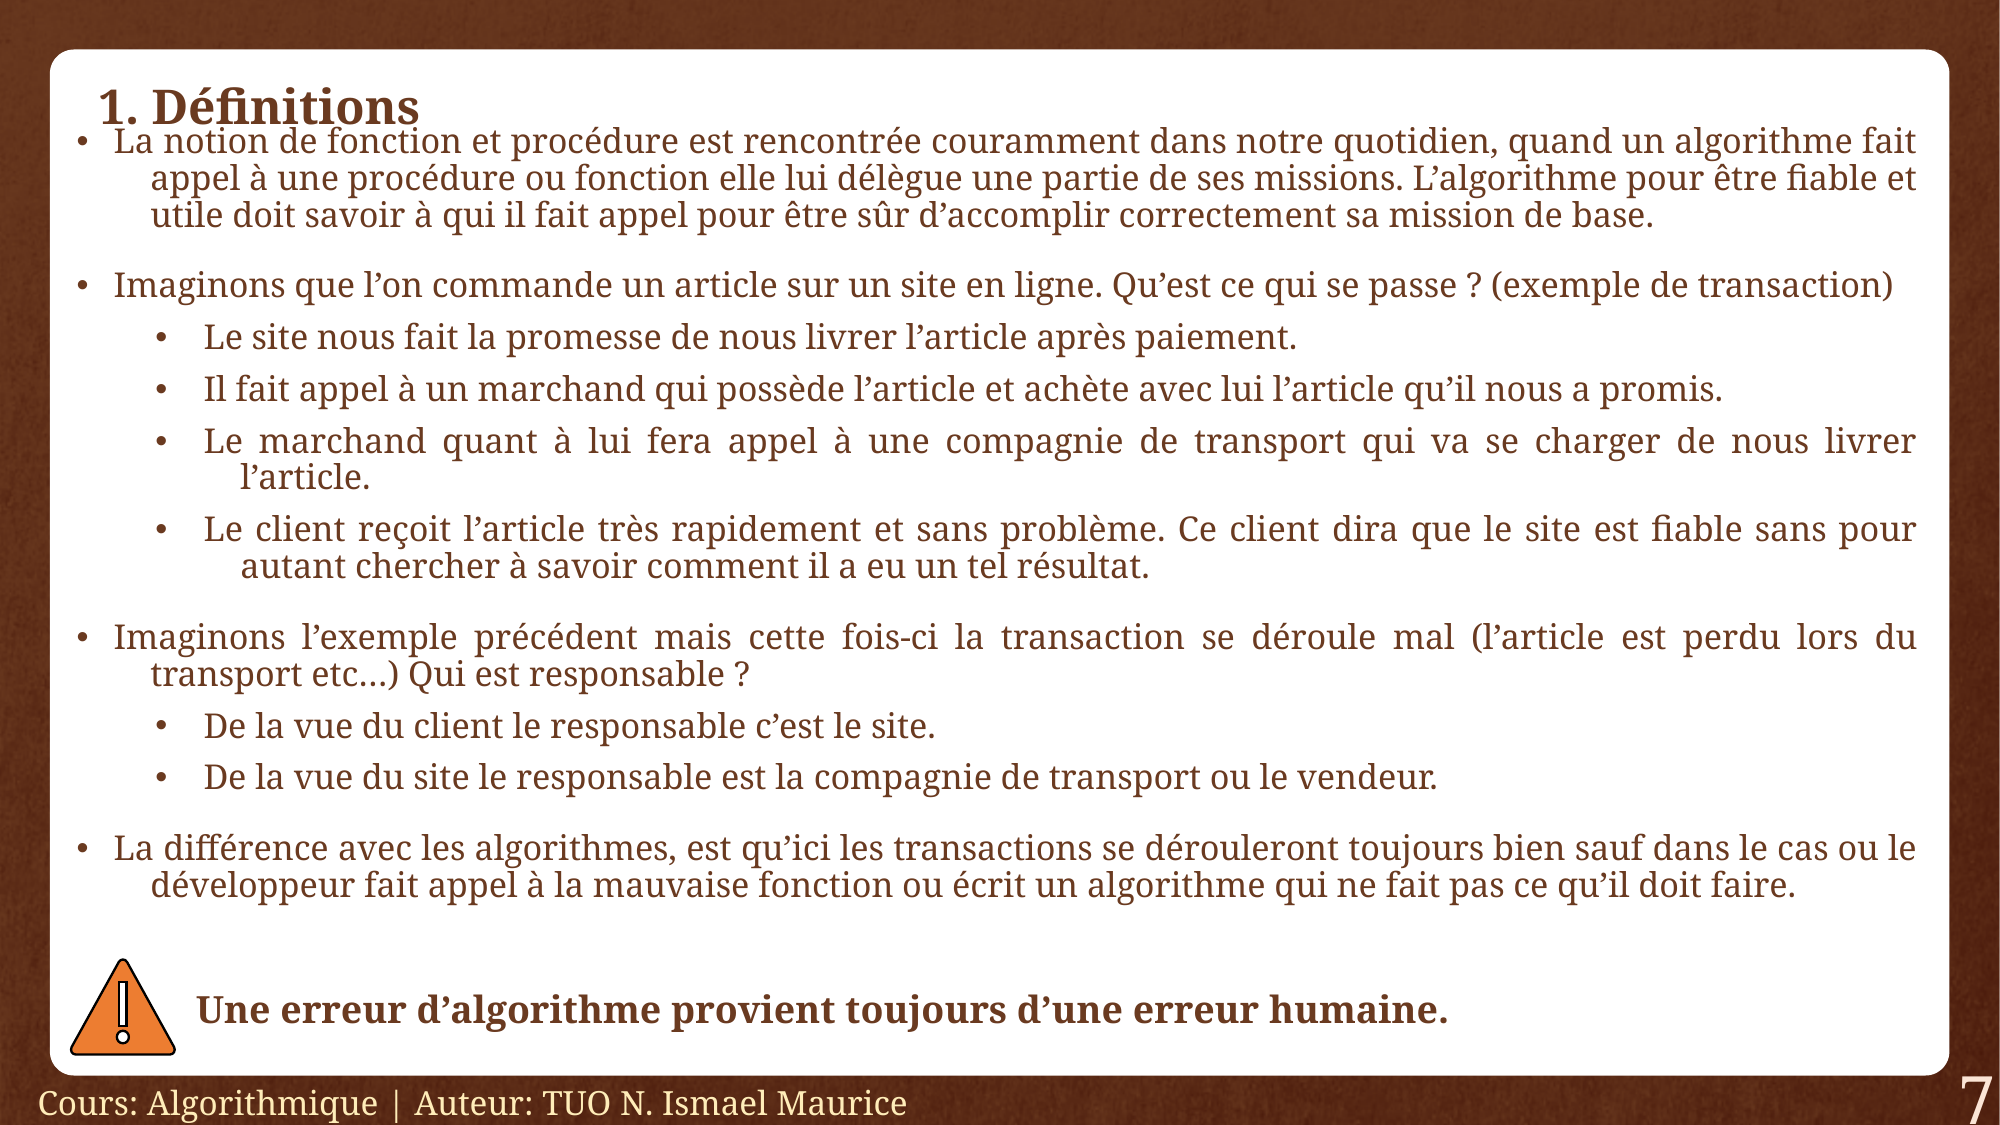

# 1. Définitions
La notion de fonction et procédure est rencontrée couramment dans notre quotidien, quand un algorithme fait appel à une procédure ou fonction elle lui délègue une partie de ses missions. L’algorithme pour être fiable et utile doit savoir à qui il fait appel pour être sûr d’accomplir correctement sa mission de base.
Imaginons que l’on commande un article sur un site en ligne. Qu’est ce qui se passe ? (exemple de transaction)
Le site nous fait la promesse de nous livrer l’article après paiement.
Il fait appel à un marchand qui possède l’article et achète avec lui l’article qu’il nous a promis.
Le marchand quant à lui fera appel à une compagnie de transport qui va se charger de nous livrer l’article.
Le client reçoit l’article très rapidement et sans problème. Ce client dira que le site est fiable sans pour autant chercher à savoir comment il a eu un tel résultat.
Imaginons l’exemple précédent mais cette fois-ci la transaction se déroule mal (l’article est perdu lors du transport etc…) Qui est responsable ?
De la vue du client le responsable c’est le site.
De la vue du site le responsable est la compagnie de transport ou le vendeur.
La différence avec les algorithmes, est qu’ici les transactions se dérouleront toujours bien sauf dans le cas ou le développeur fait appel à la mauvaise fonction ou écrit un algorithme qui ne fait pas ce qu’il doit faire.
Une erreur d’algorithme provient toujours d’une erreur humaine.
Cours: Algorithmique | Auteur: TUO N. Ismael Maurice